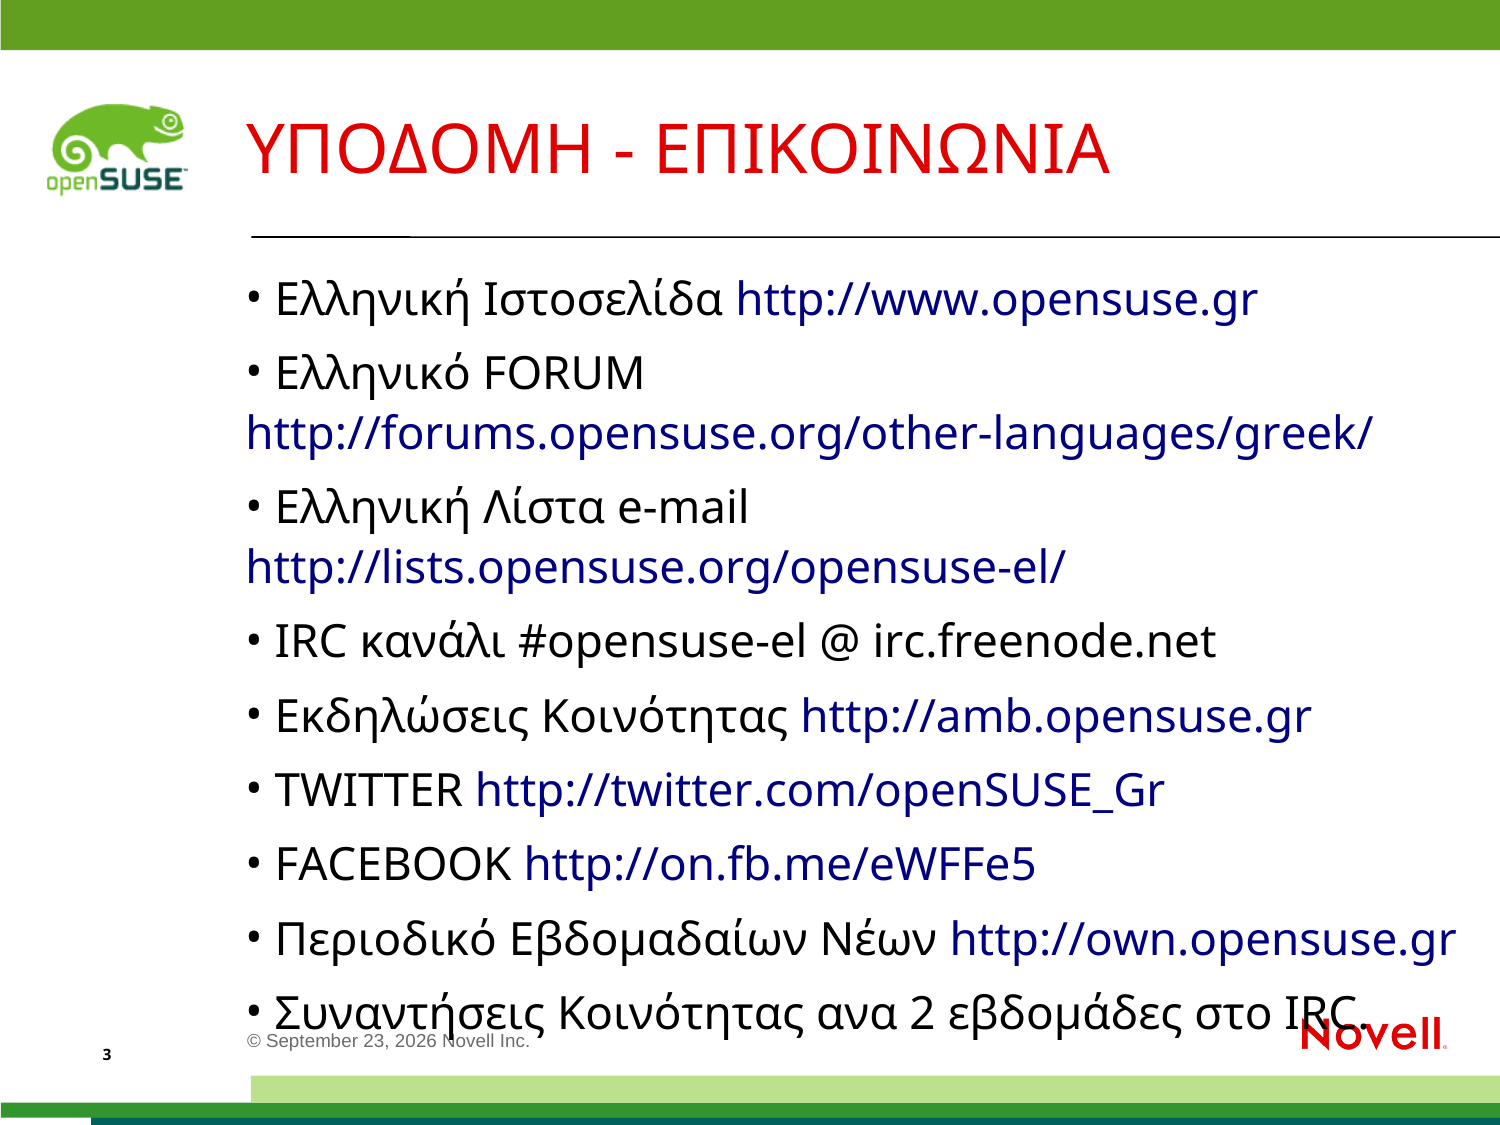

# ΥΠΟΔΟΜΗ - ΕΠΙΚΟΙΝΩΝΙΑ
 Ελληνική Ιστοσελίδα http://www.opensuse.gr
 Ελληνικό FORUM http://forums.opensuse.org/other-languages/greek/
 Ελληνική Λίστα e-mail http://lists.opensuse.org/opensuse-el/
 IRC κανάλι #opensuse-el @ irc.freenode.net
 Εκδηλώσεις Κοινότητας http://amb.opensuse.gr
 TWITTER http://twitter.com/openSUSE_Gr
 FACEBOOK http://on.fb.me/eWFFe5
 Περιοδικό Εβδομαδαίων Νέων http://own.opensuse.gr
 Συναντήσεις Κοινότητας ανα 2 εβδομάδες στο IRC.